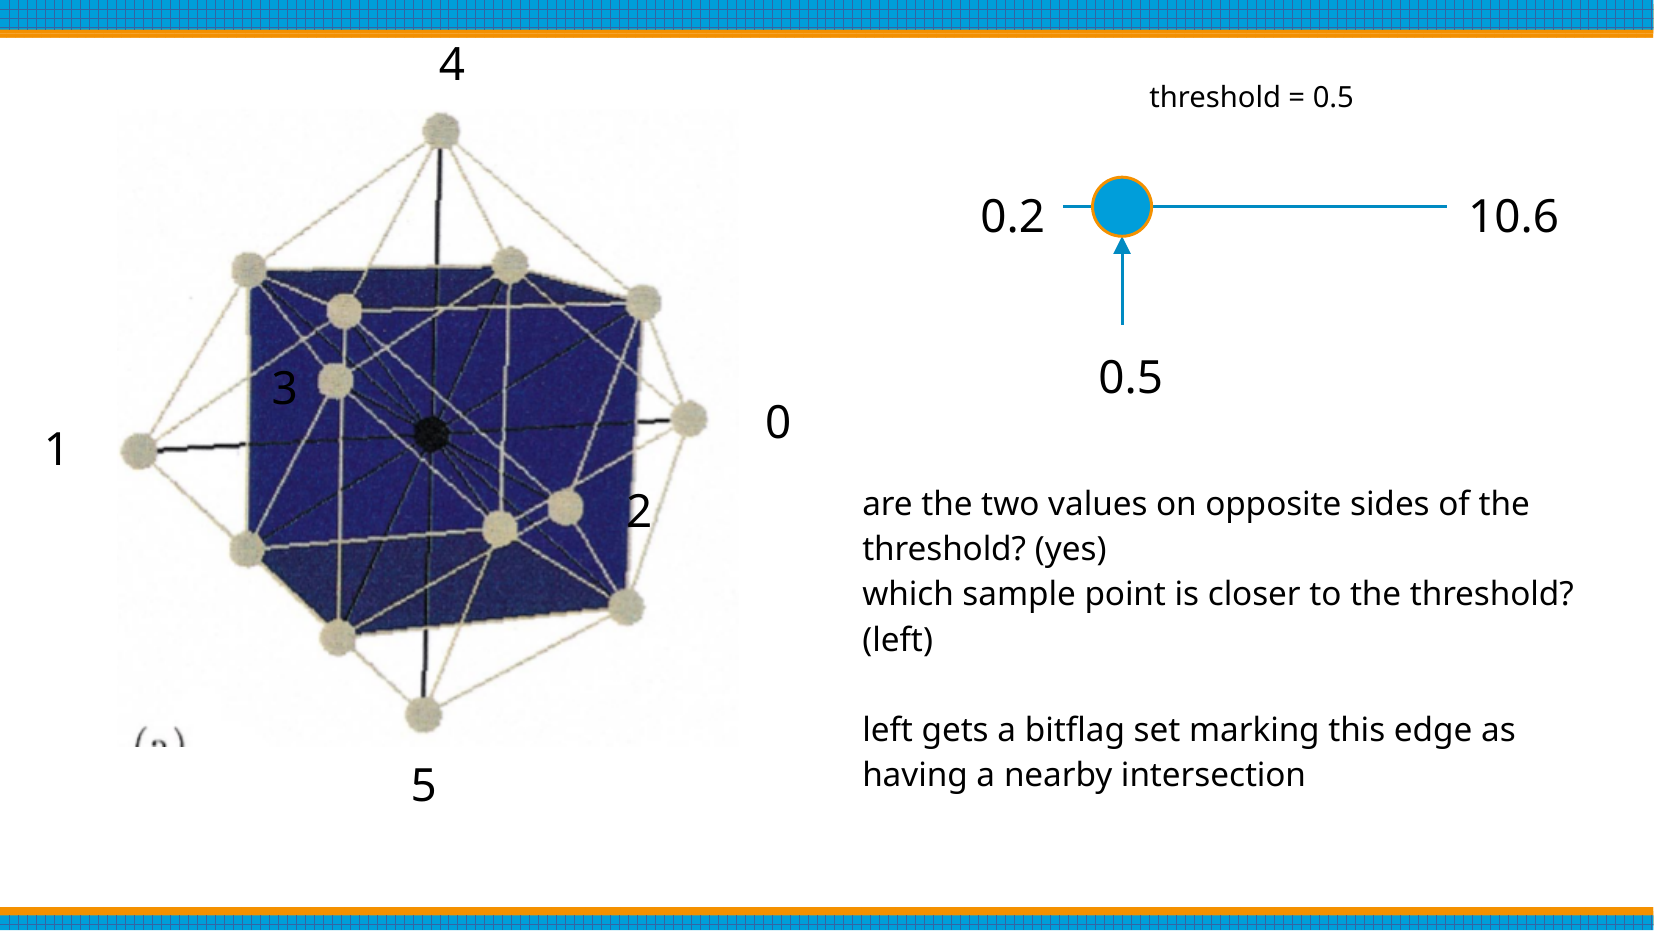

4
threshold = 0.5
0.2
10.6
0.5
3
0
1
are the two values on opposite sides of the threshold? (yes)
which sample point is closer to the threshold? (left)
left gets a bitflag set marking this edge as having a nearby intersection
2
5